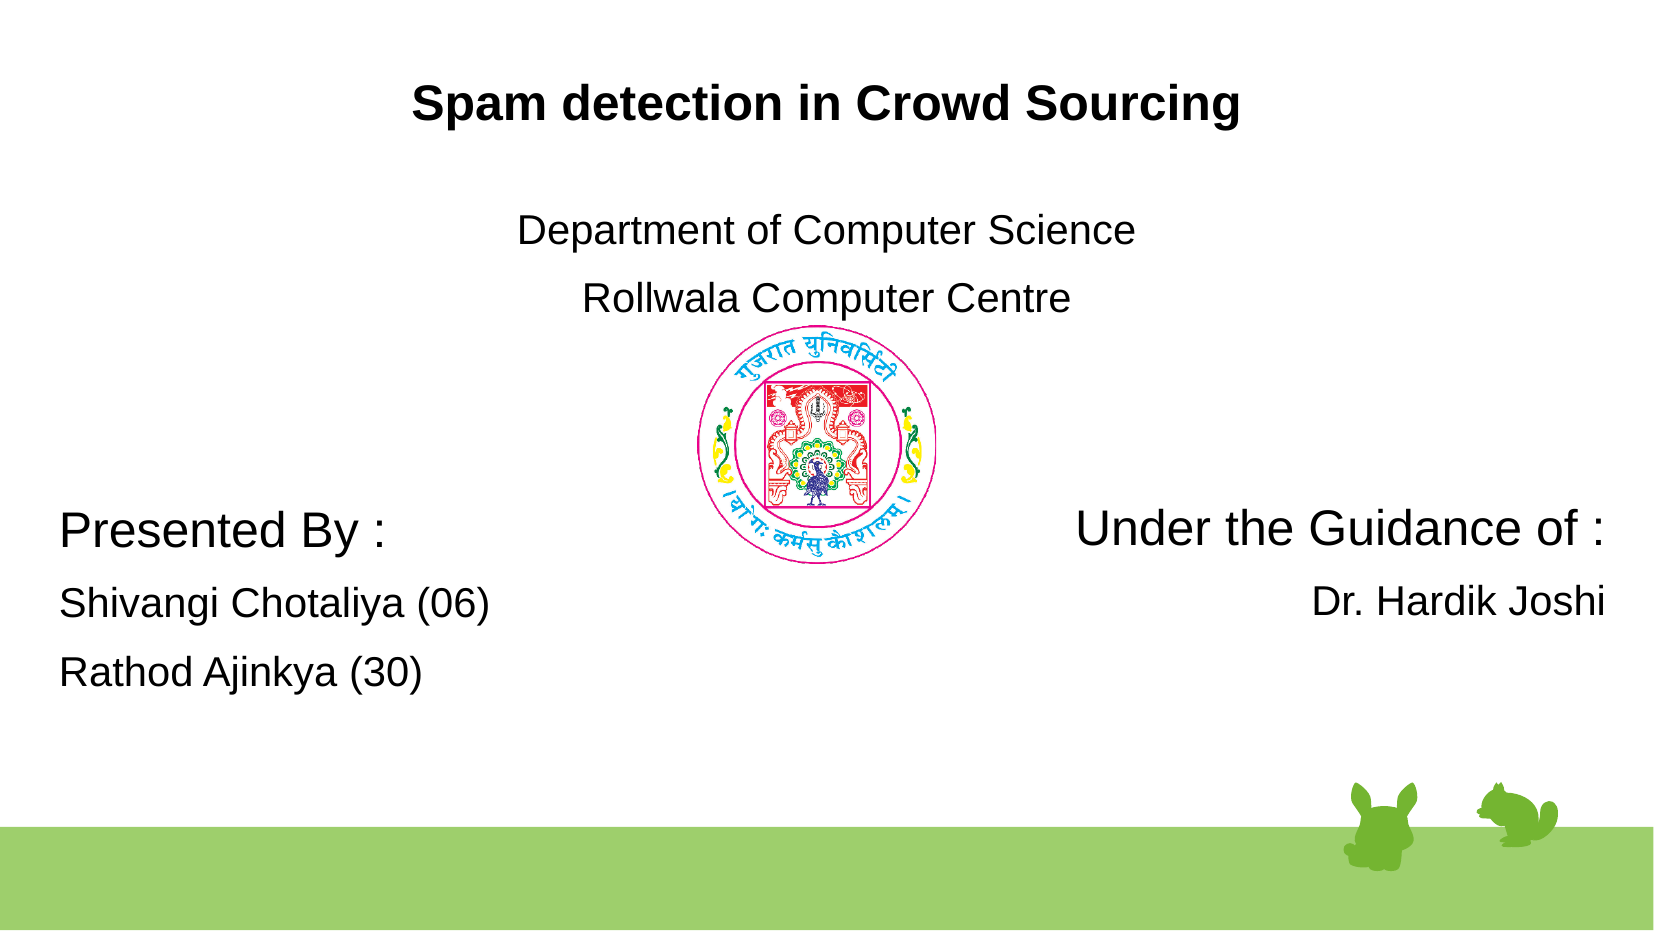

# Spam detection in Crowd Sourcing
Department of Computer Science
Rollwala Computer Centre
Under the Guidance of :
Dr. Hardik Joshi
Presented By :
Shivangi Chotaliya (06)
Rathod Ajinkya (30)